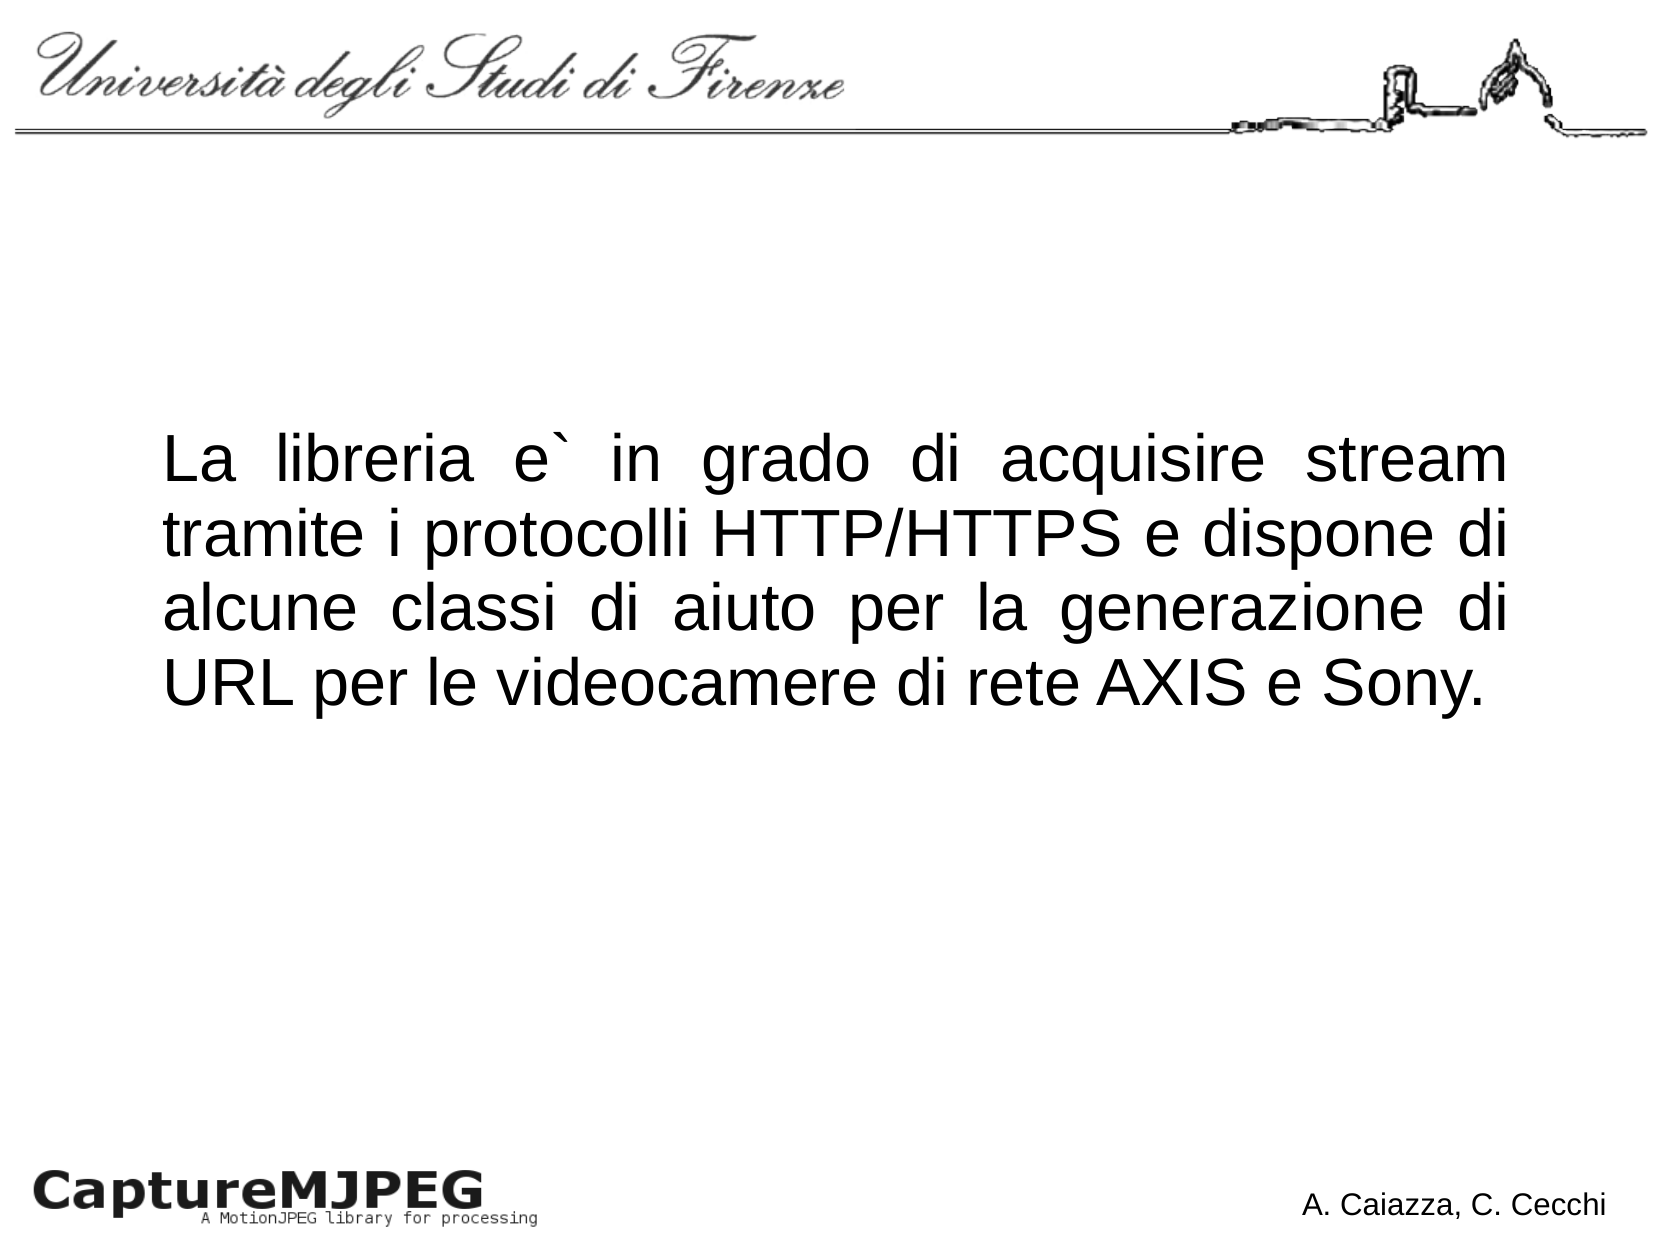

La libreria e` in grado di acquisire stream tramite i protocolli HTTP/HTTPS e dispone di alcune classi di aiuto per la generazione di URL per le videocamere di rete AXIS e Sony.